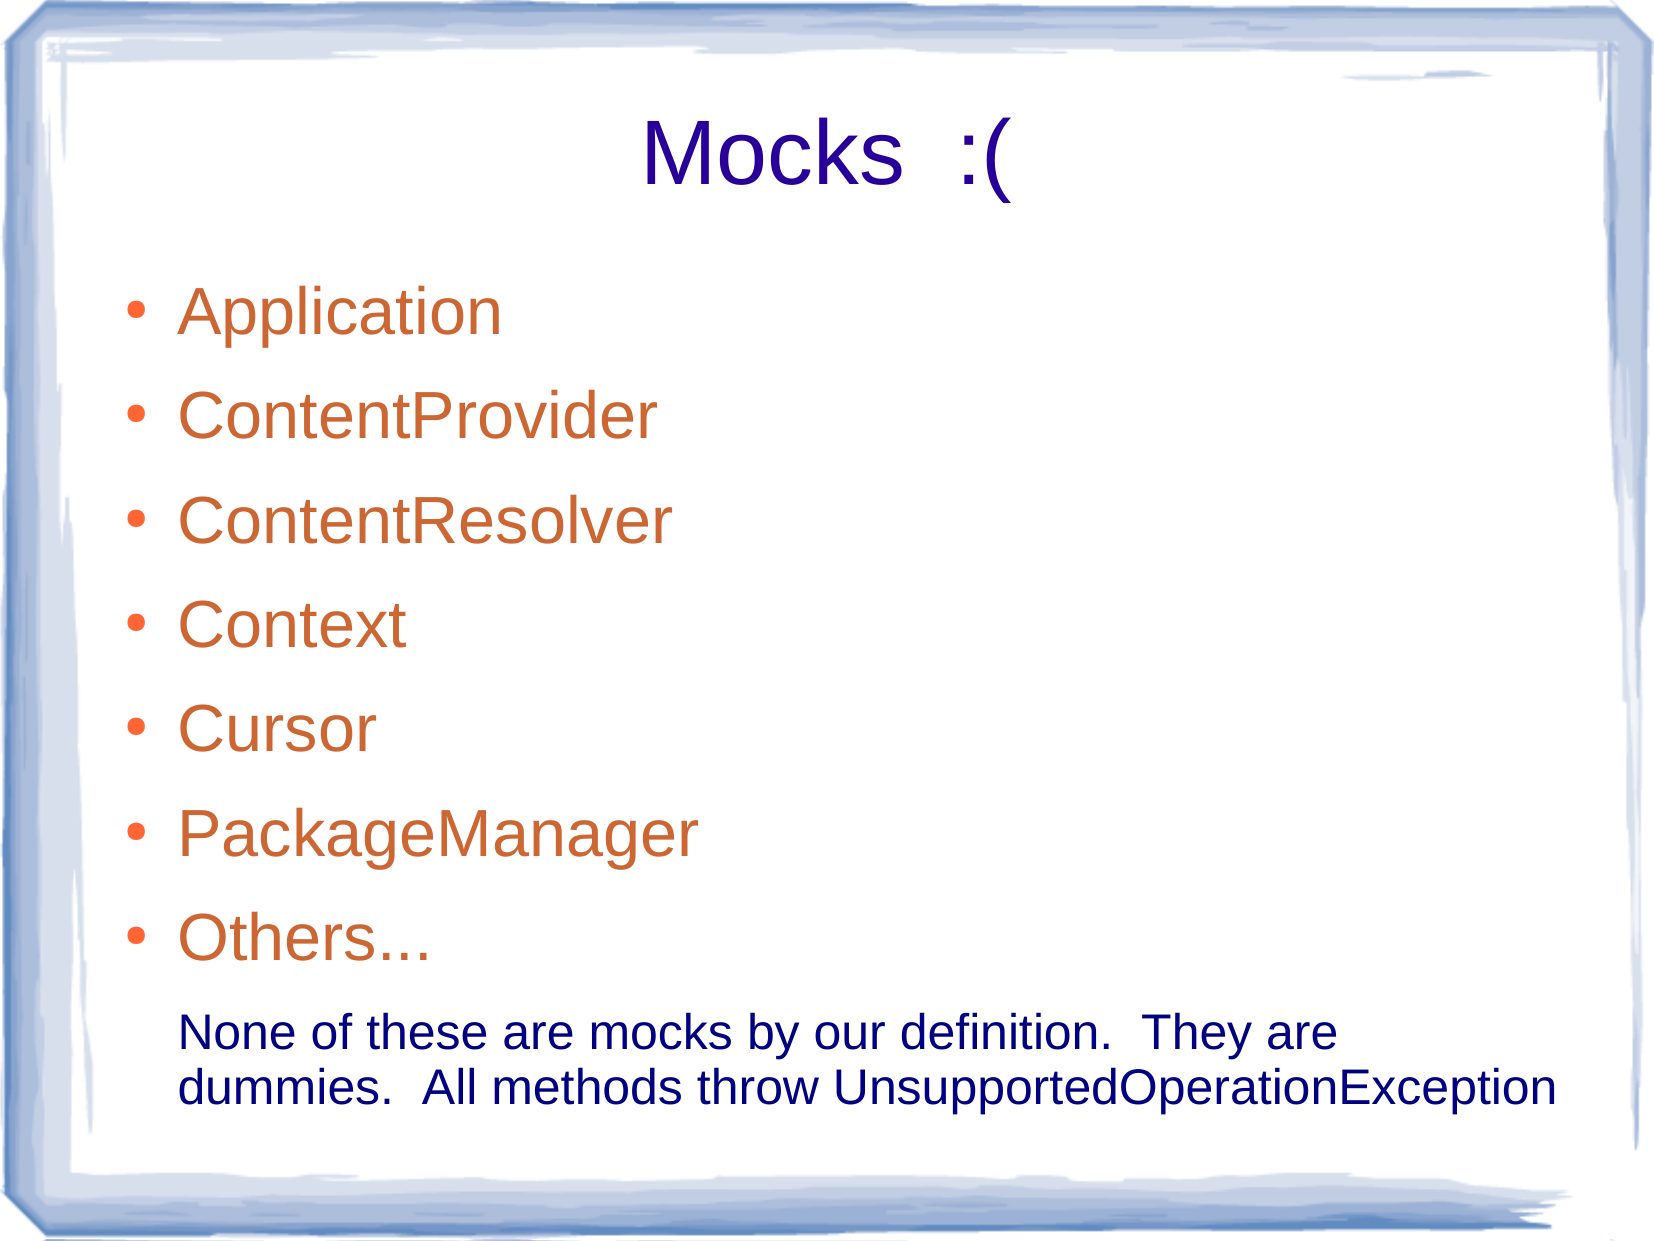

# Mocks :(
Application
ContentProvider
ContentResolver
Context
Cursor
PackageManager
Others...
None of these are mocks by our definition. They are dummies. All methods throw UnsupportedOperationException